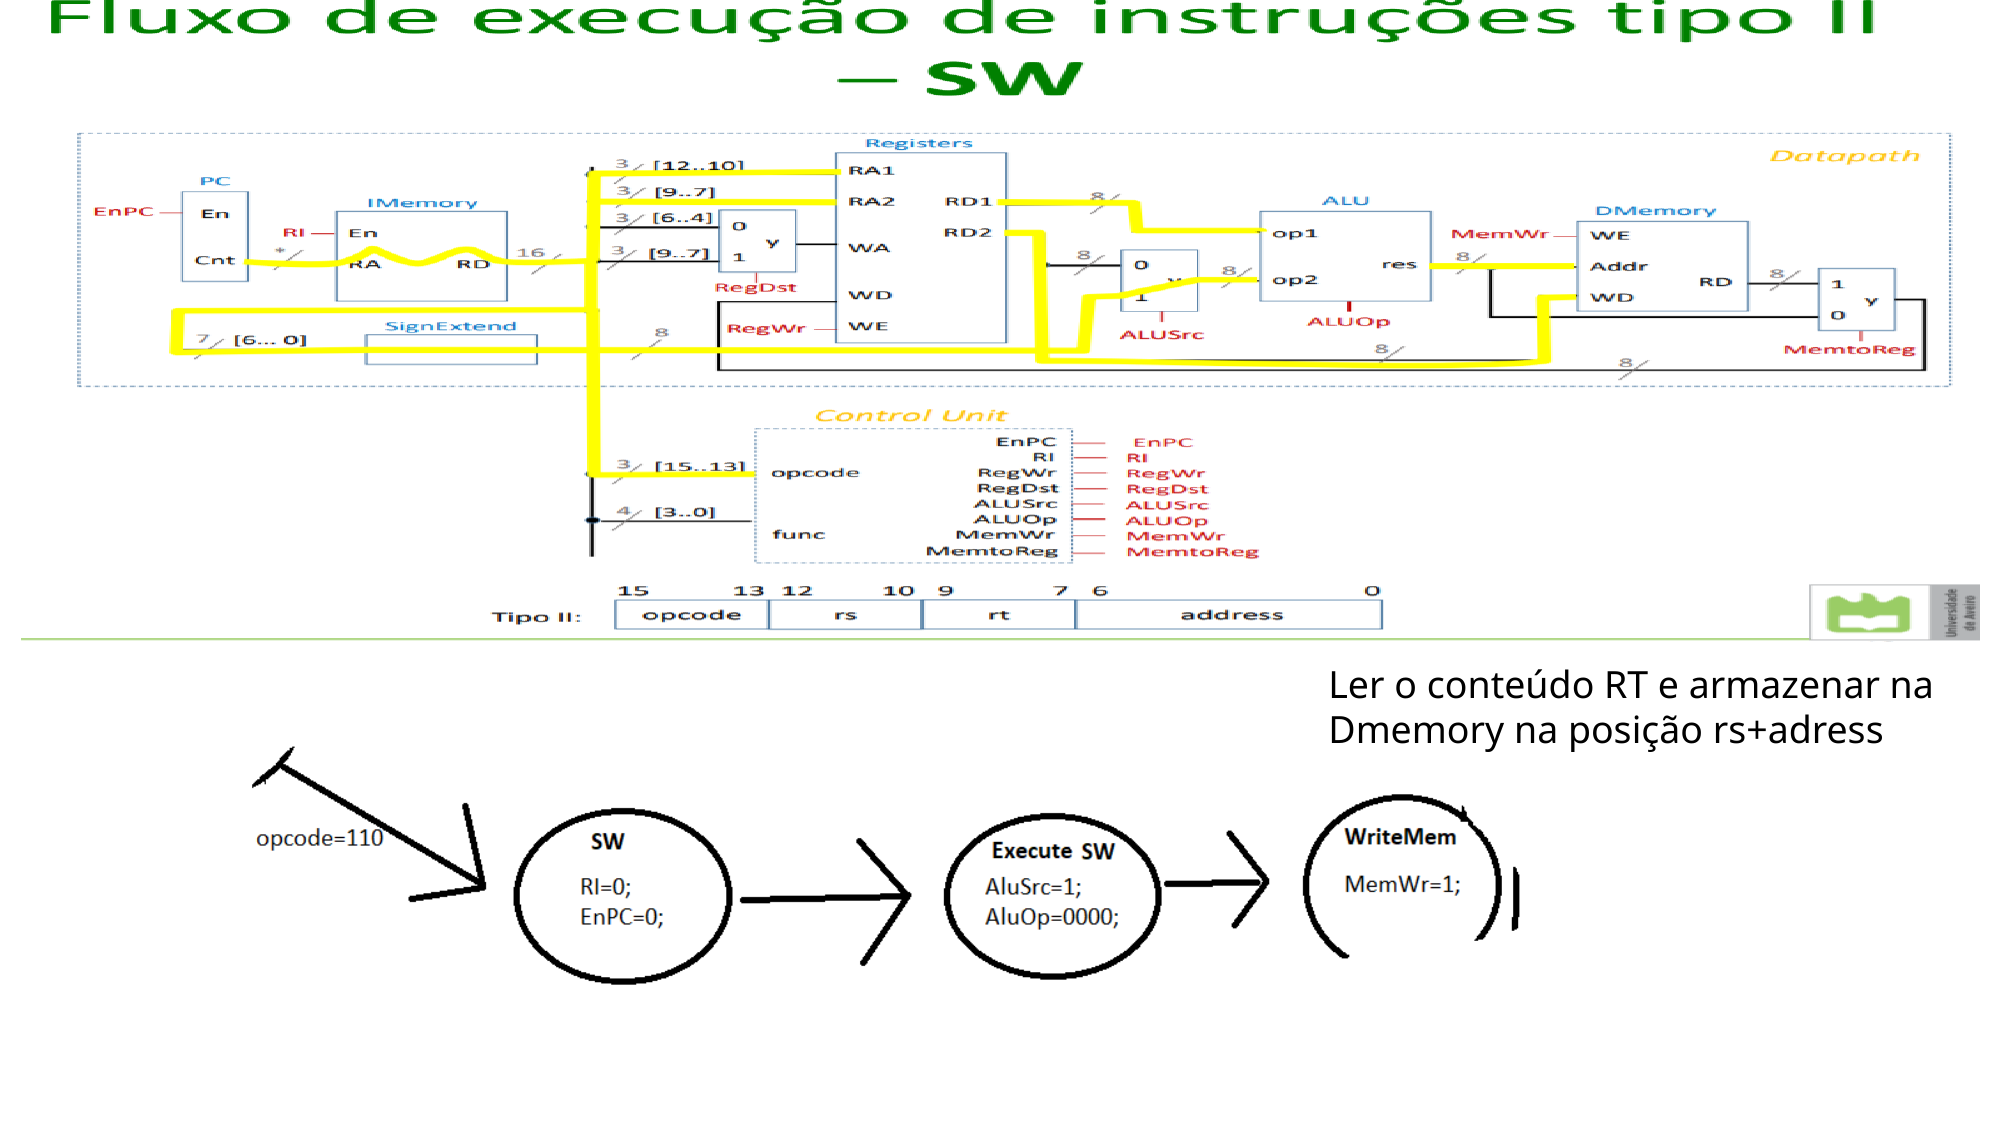

Ler o conteúdo RT e armazenar na Dmemory na posição rs+adress